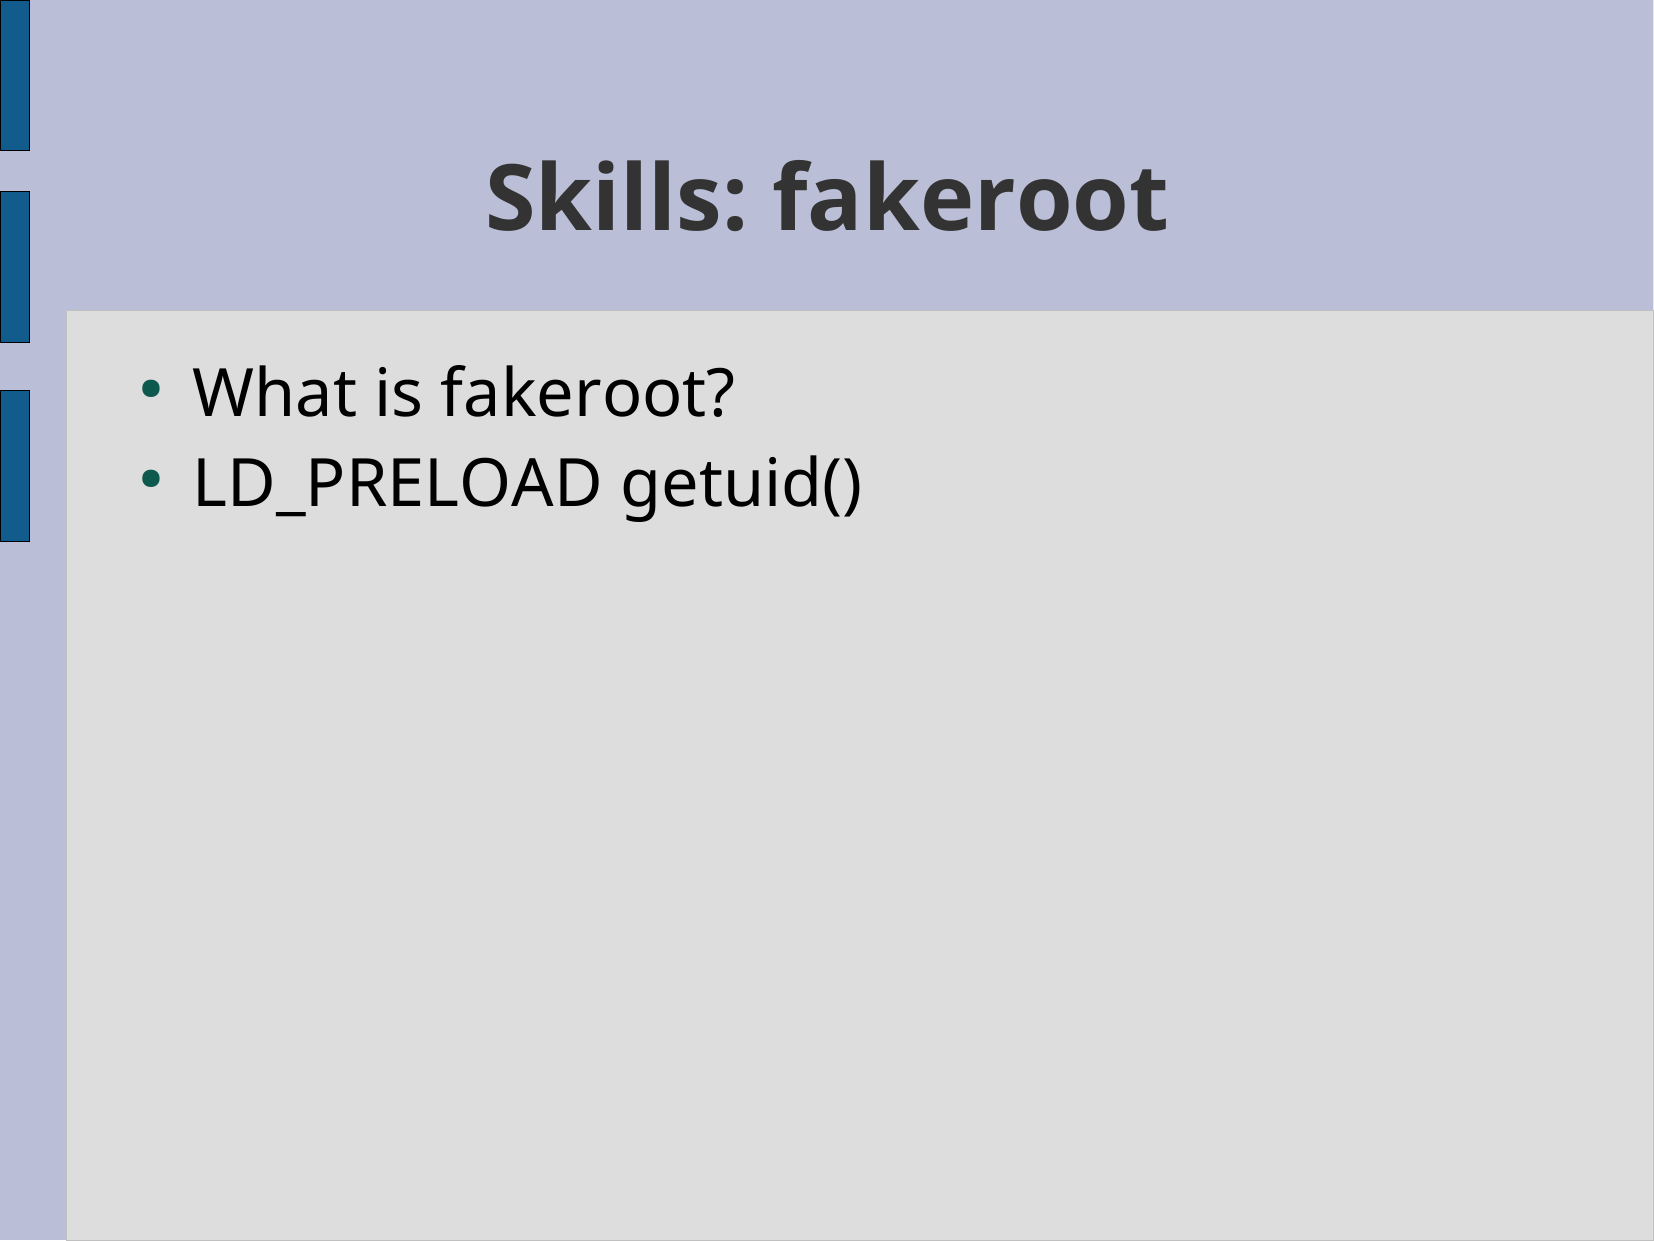

# Skills: fakeroot
What is fakeroot?
LD_PRELOAD getuid()